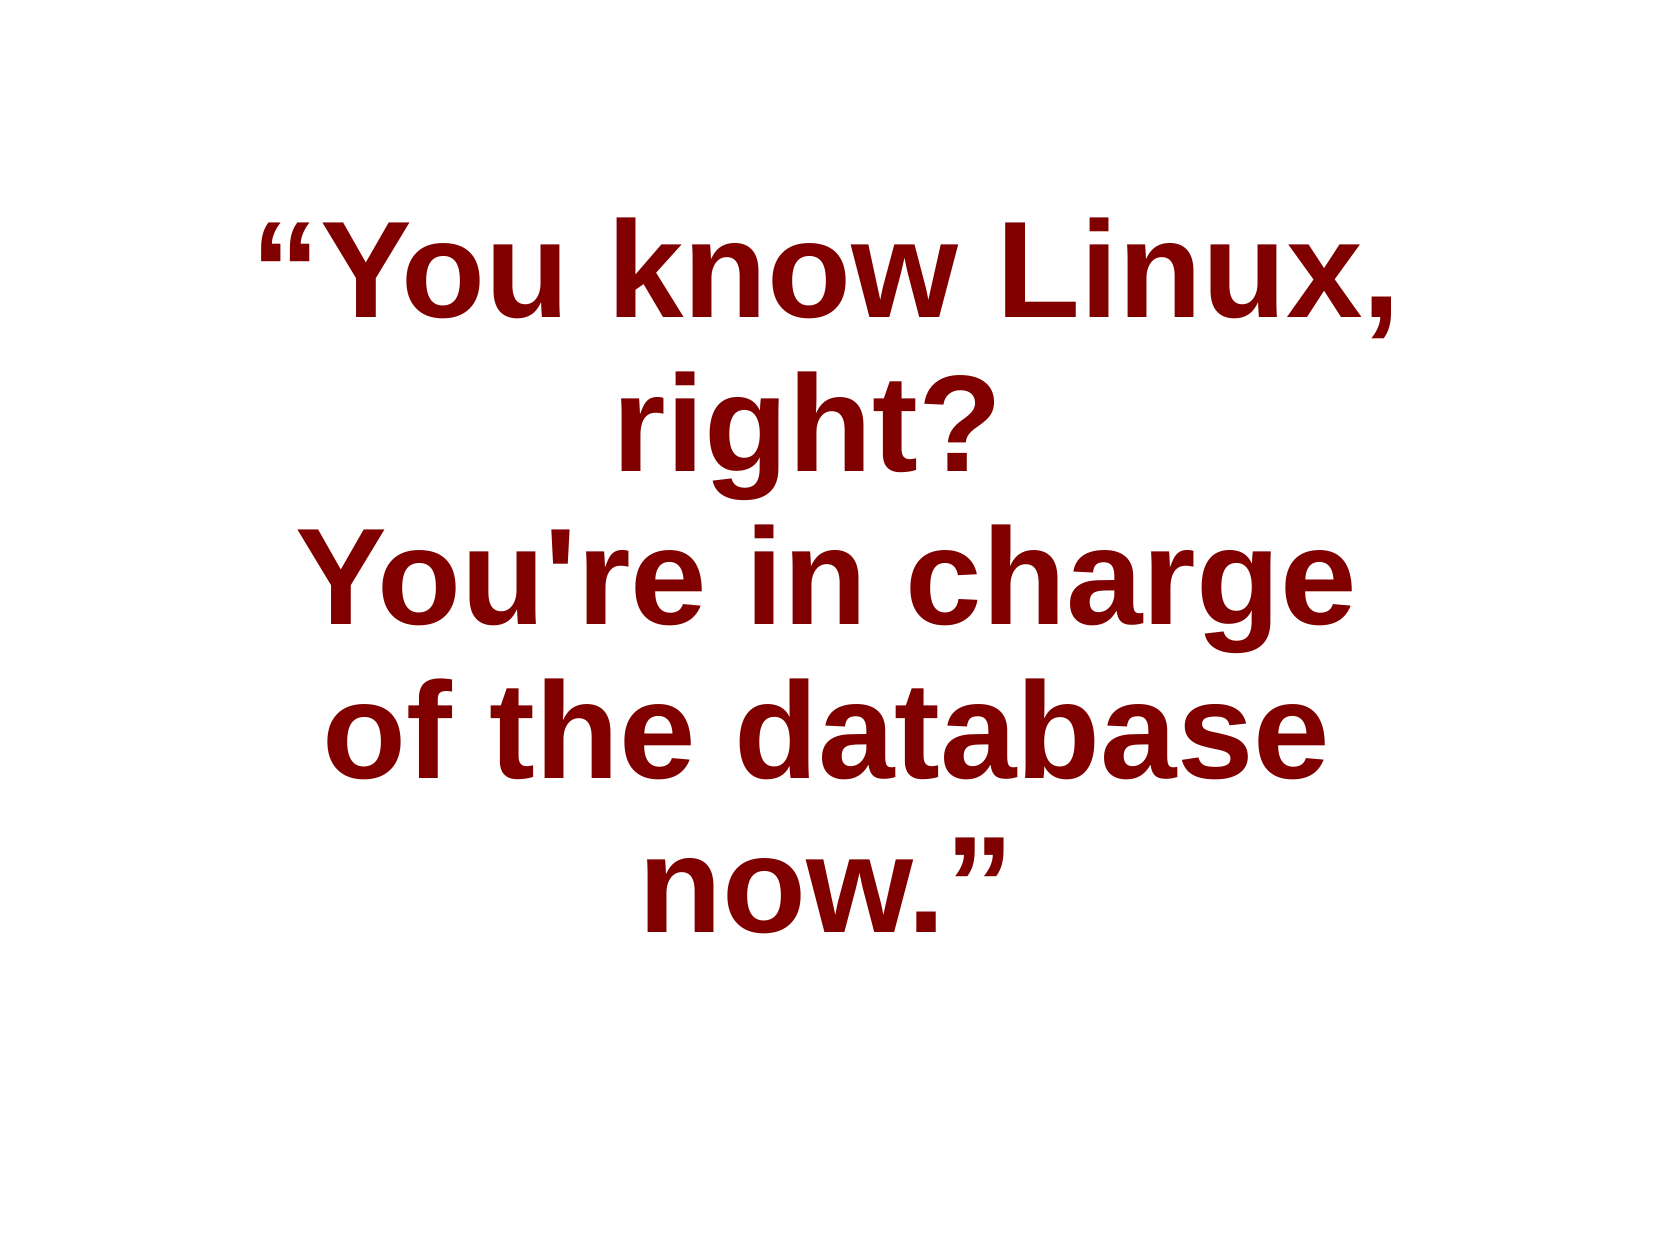

# “You know Linux, right? You're in charge of the database now.”